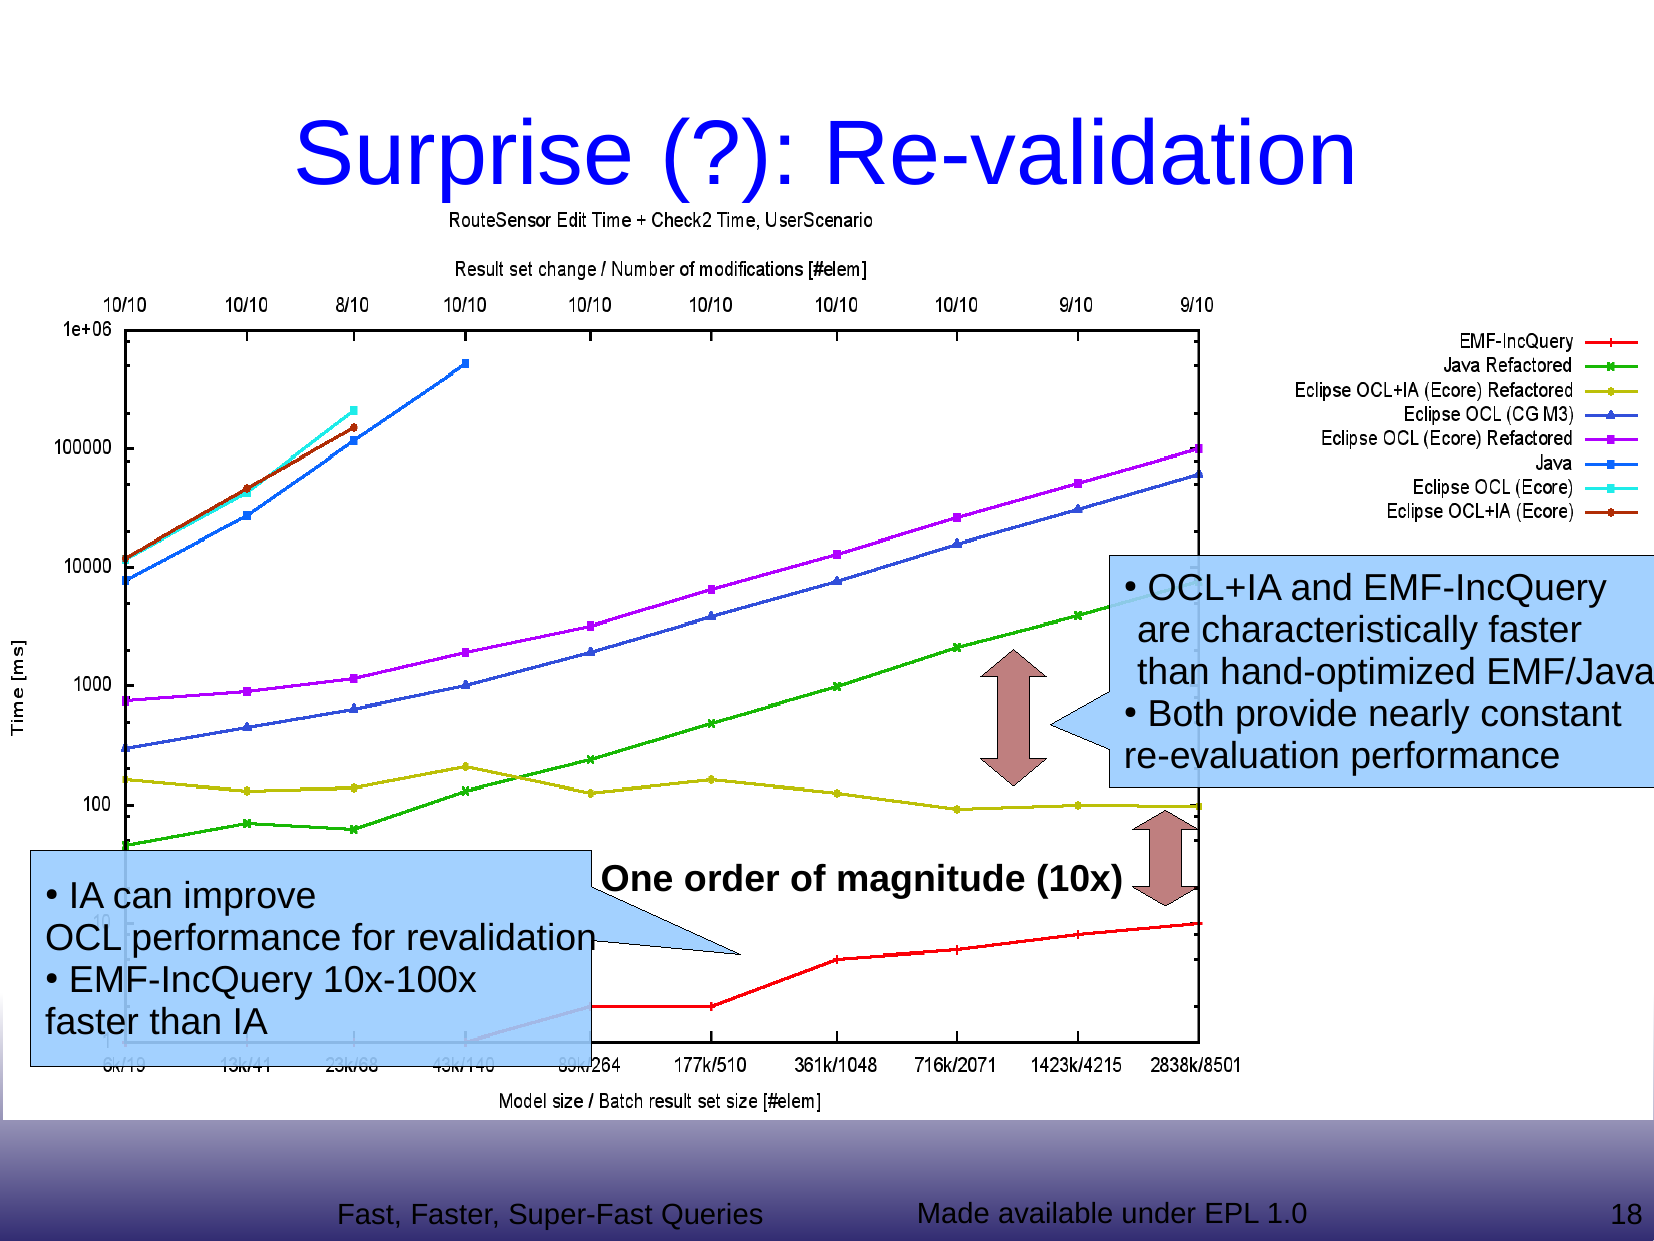

# Surprise (?): Re-validation
 OCL+IA and EMF-IncQuery
are characteristically faster
than hand-optimized EMF/Java
 Both provide nearly constant
re-evaluation performance
 IA can improve
OCL performance for revalidation
 EMF-IncQuery 10x-100x
faster than IA
One order of magnitude (10x)
Fast, Faster, Super-Fast Queries
18